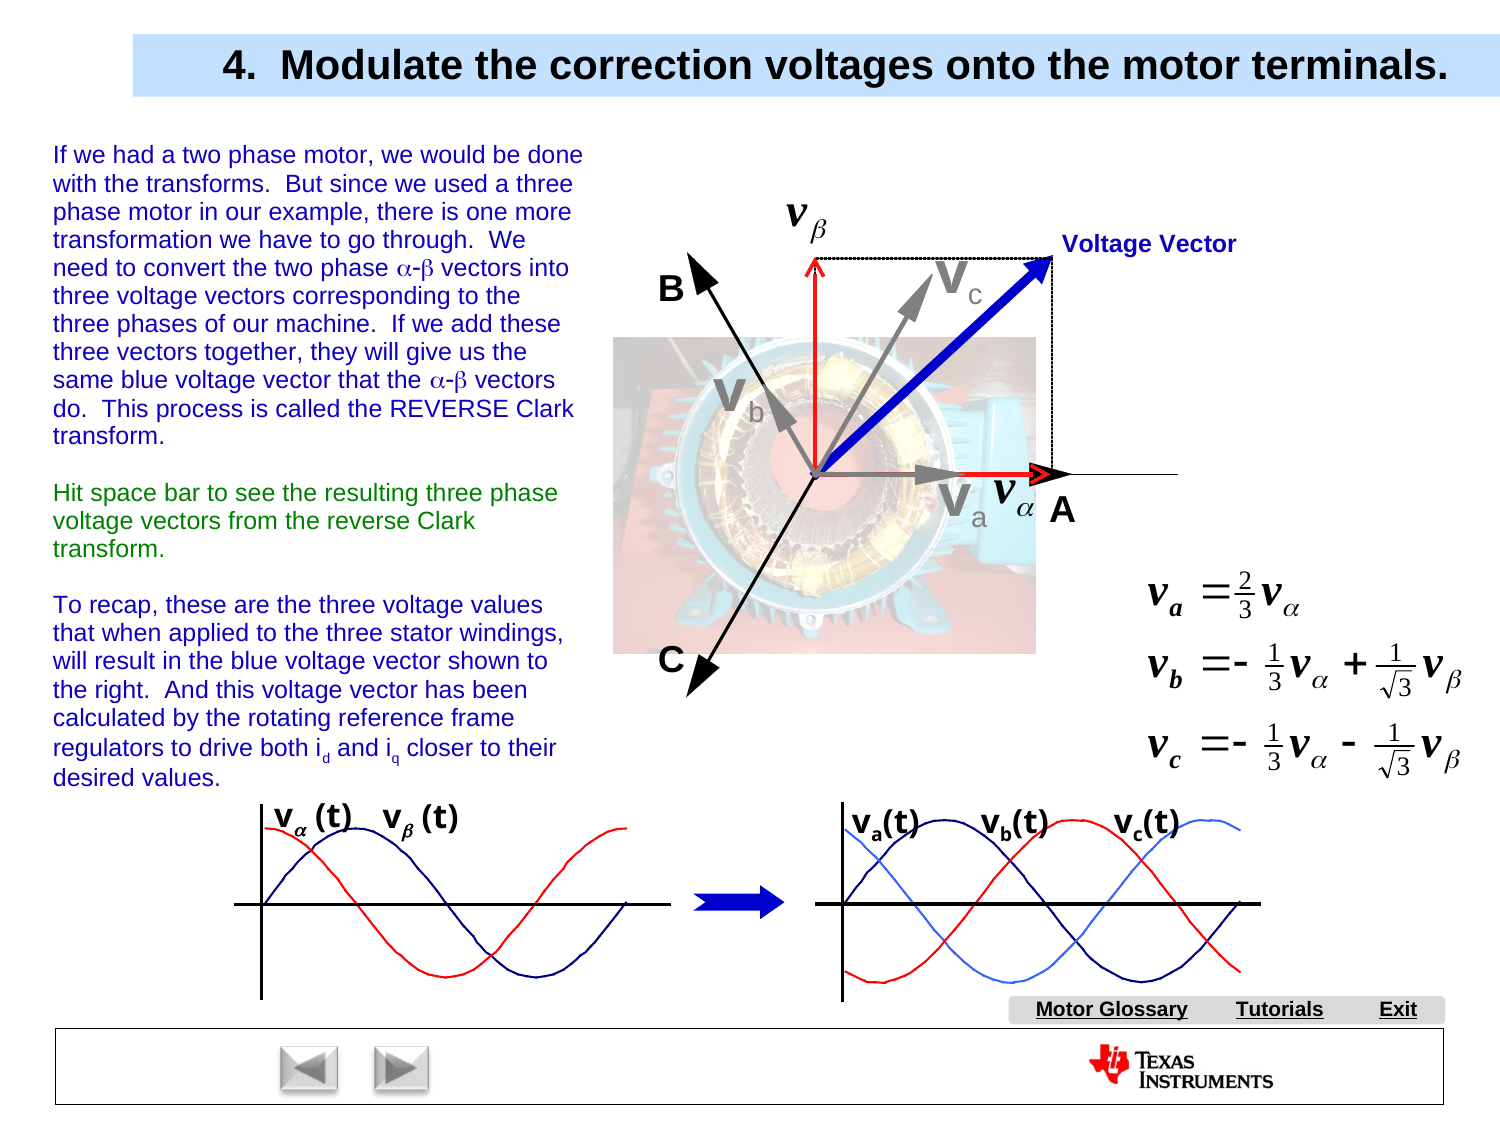

4. Modulate the correction voltages onto the motor terminals.
If we had a two phase motor, we would be done with the transforms. But since we used a three phase motor in our example, there is one more transformation we have to go through. We need to convert the two phase  vectors into three voltage vectors corresponding to the three phases of our machine. If we add these three vectors together, they will give us the same blue voltage vector that the  vectors do. This process is called the REVERSE Clark transform.
Hit space bar to see the resulting three phase voltage vectors from the reverse Clark transform.
To recap, these are the three voltage values that when applied to the three stator windings, will result in the blue voltage vector shown to the right. And this voltage vector has been calculated by the rotating reference frame regulators to drive both id and iq closer to their desired values.
Voltage Vector
v
c
v
b
v
a
B
A
C
v(t)
v(t)
va(t)
vb(t)
vc(t)